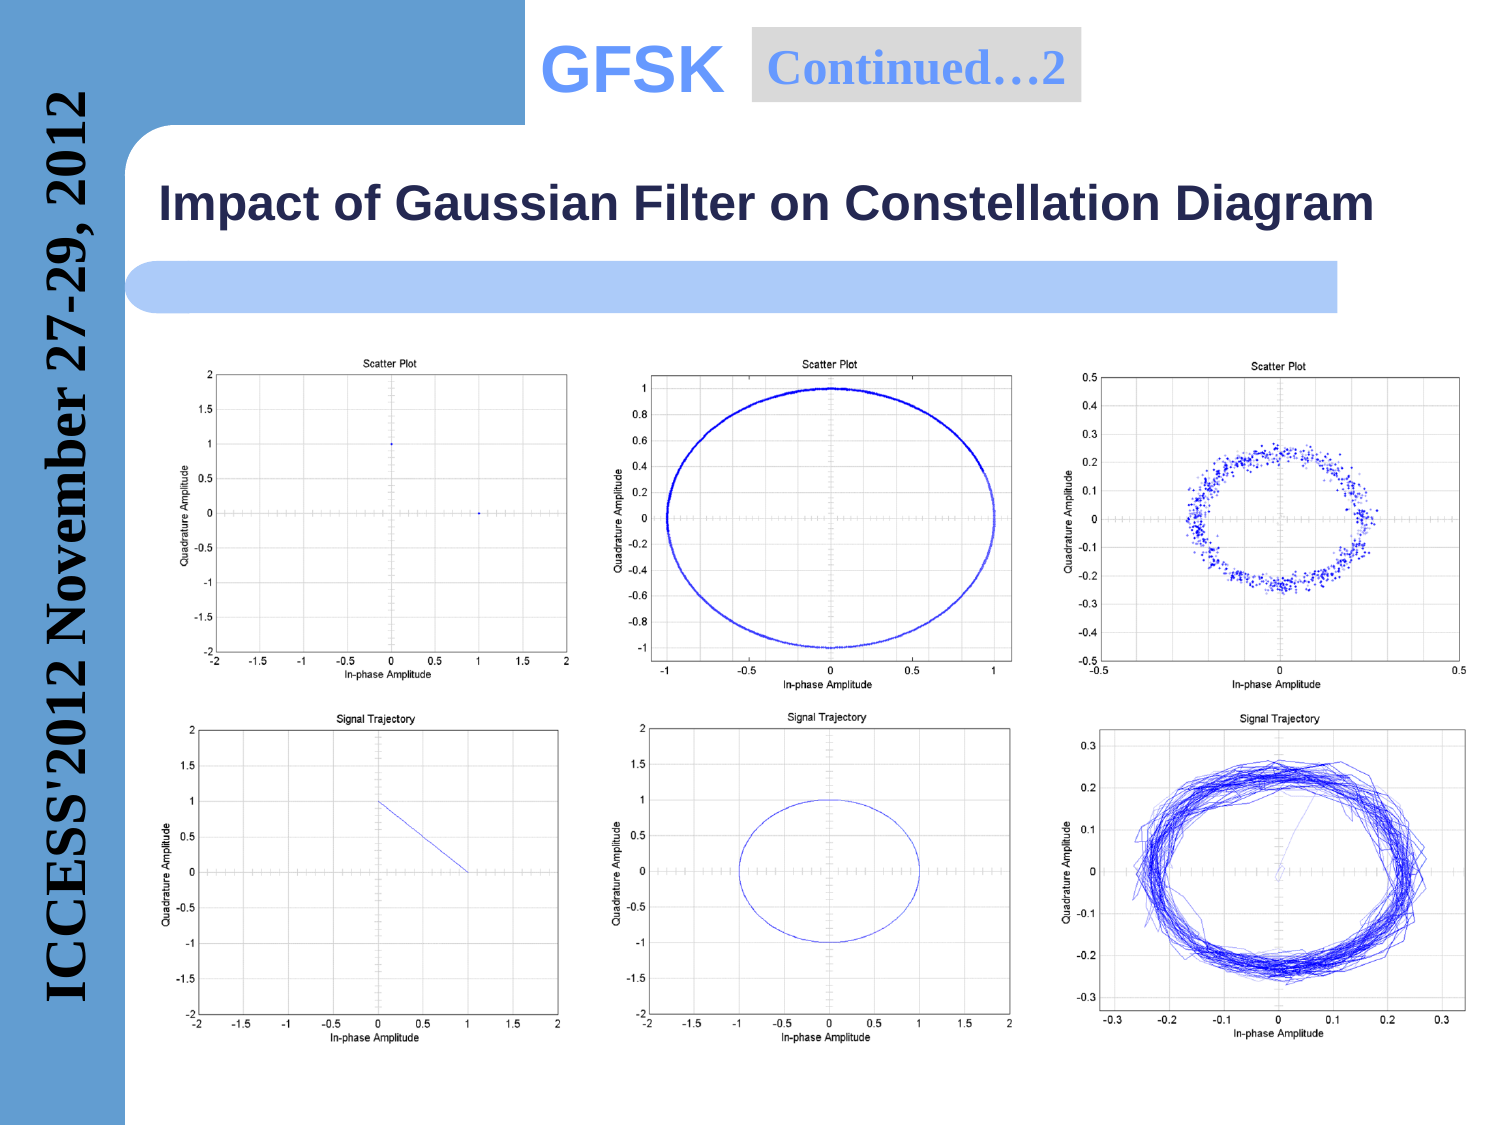

GFSK
Continued…2
# Impact of Gaussian Filter on Constellation Diagram